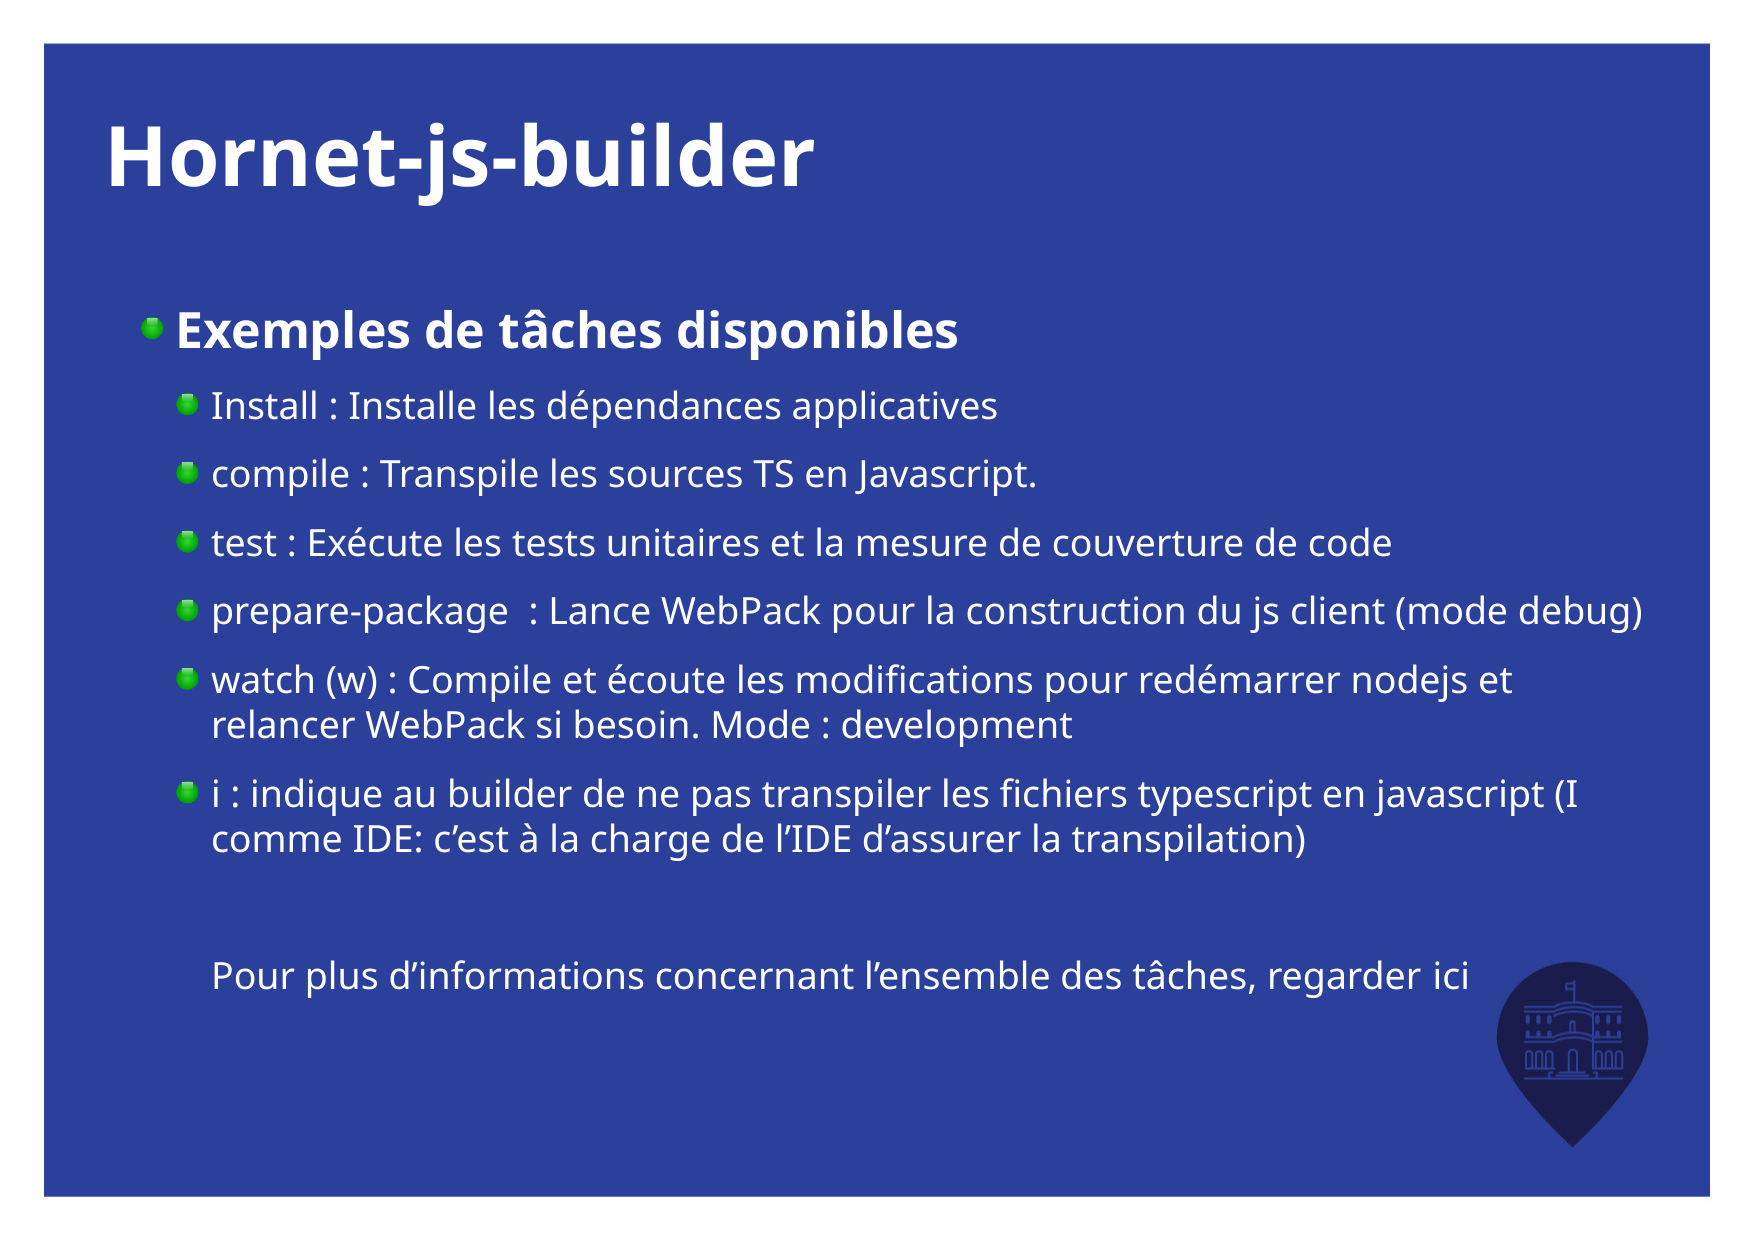

# Hornet-js-builder
Exemples de tâches disponibles
Install : Installe les dépendances applicatives
compile : Transpile les sources TS en Javascript.
test : Exécute les tests unitaires et la mesure de couverture de code
prepare-package : Lance WebPack pour la construction du js client (mode debug)
watch (w) : Compile et écoute les modifications pour redémarrer nodejs et relancer WebPack si besoin. Mode : development
i : indique au builder de ne pas transpiler les fichiers typescript en javascript (I comme IDE: c’est à la charge de l’IDE d’assurer la transpilation)
Pour plus d’informations concernant l’ensemble des tâches, regarder ici